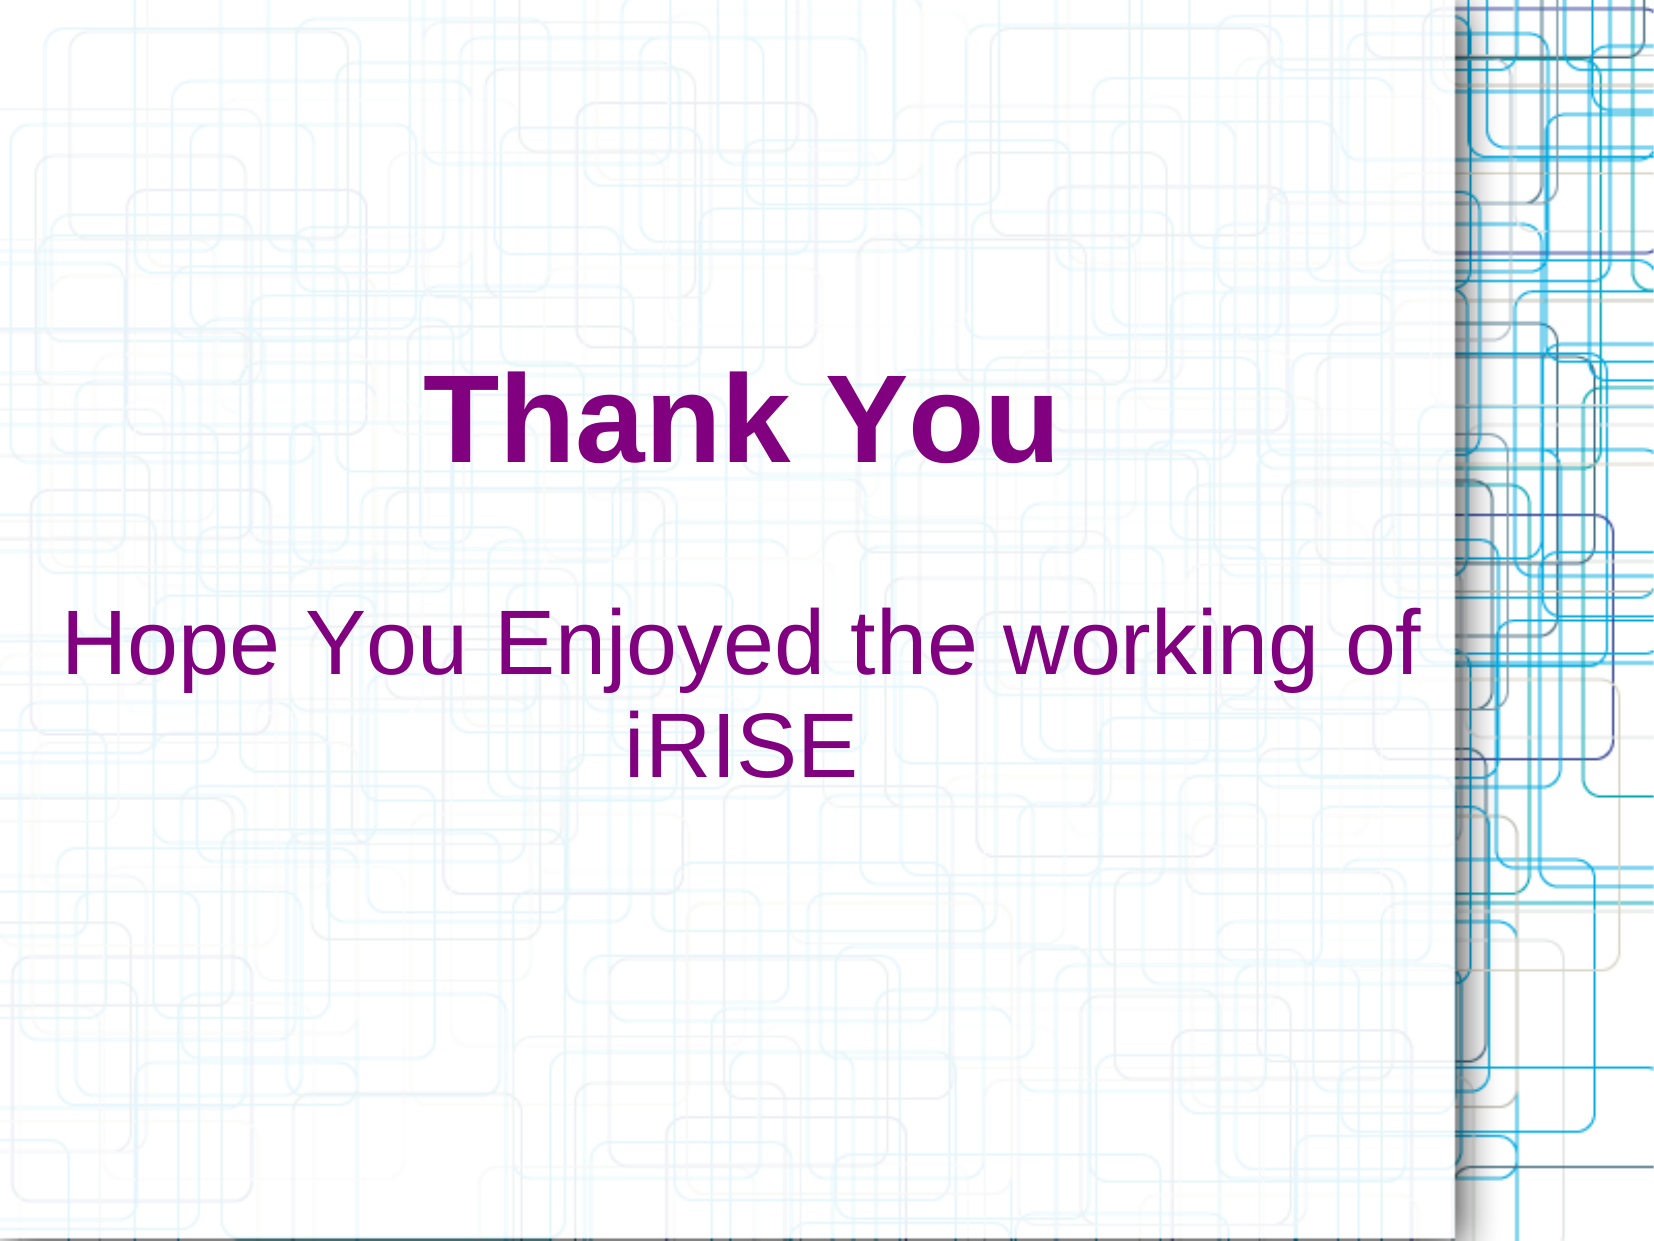

Thank You
Hope You Enjoyed the working of iRISE